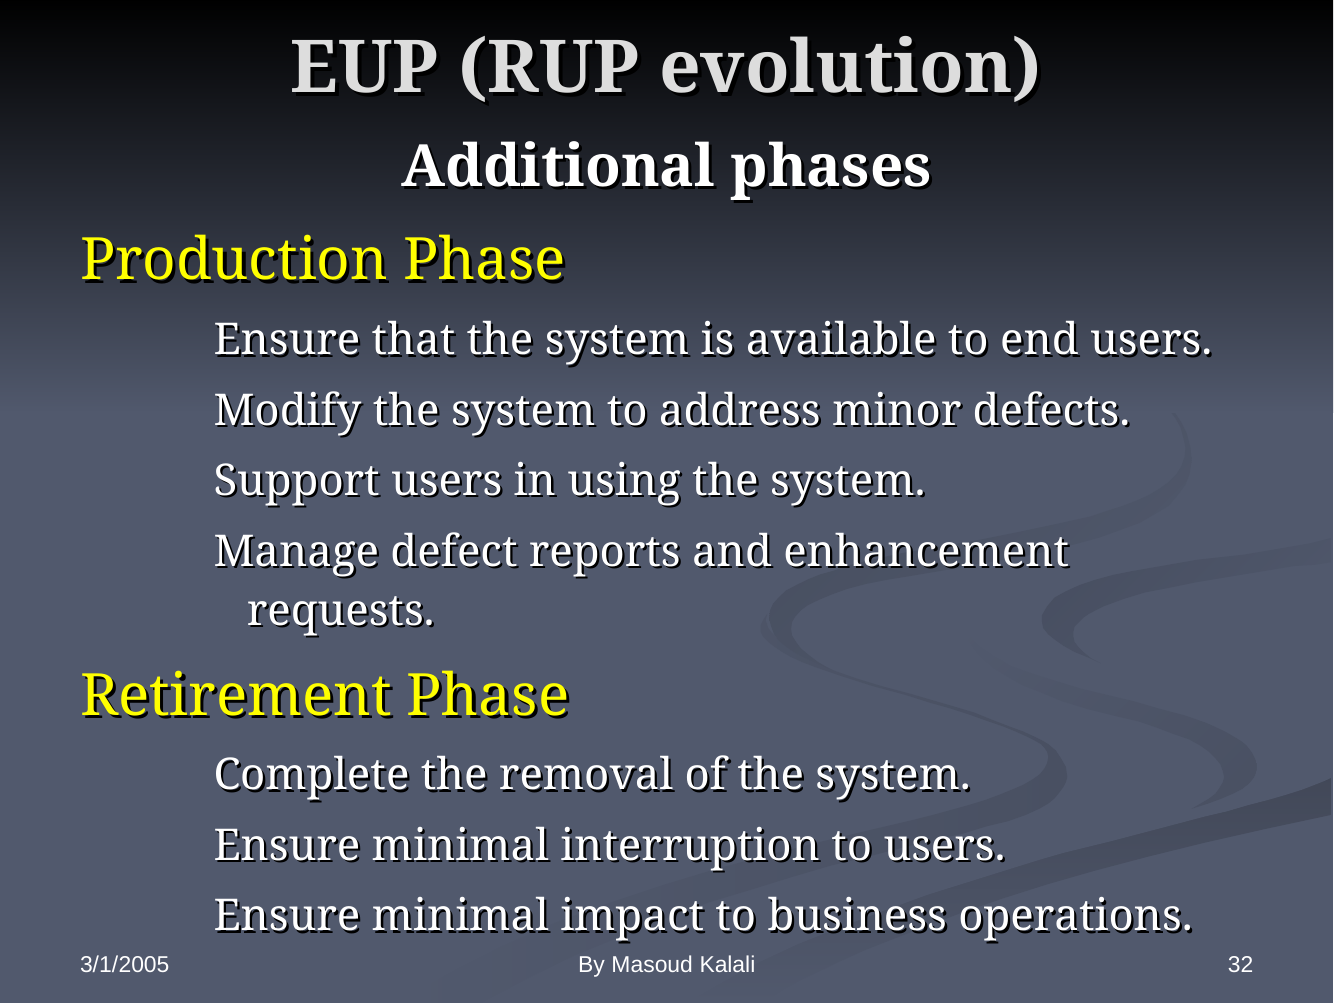

# EUP (RUP evolution)
Additional phases
Production Phase
Ensure that the system is available to end users.
Modify the system to address minor defects.
Support users in using the system.
Manage defect reports and enhancement requests.
Retirement Phase
Complete the removal of the system.
Ensure minimal interruption to users.
Ensure minimal impact to business operations.
By Masoud Kalali
32
3/1/2005